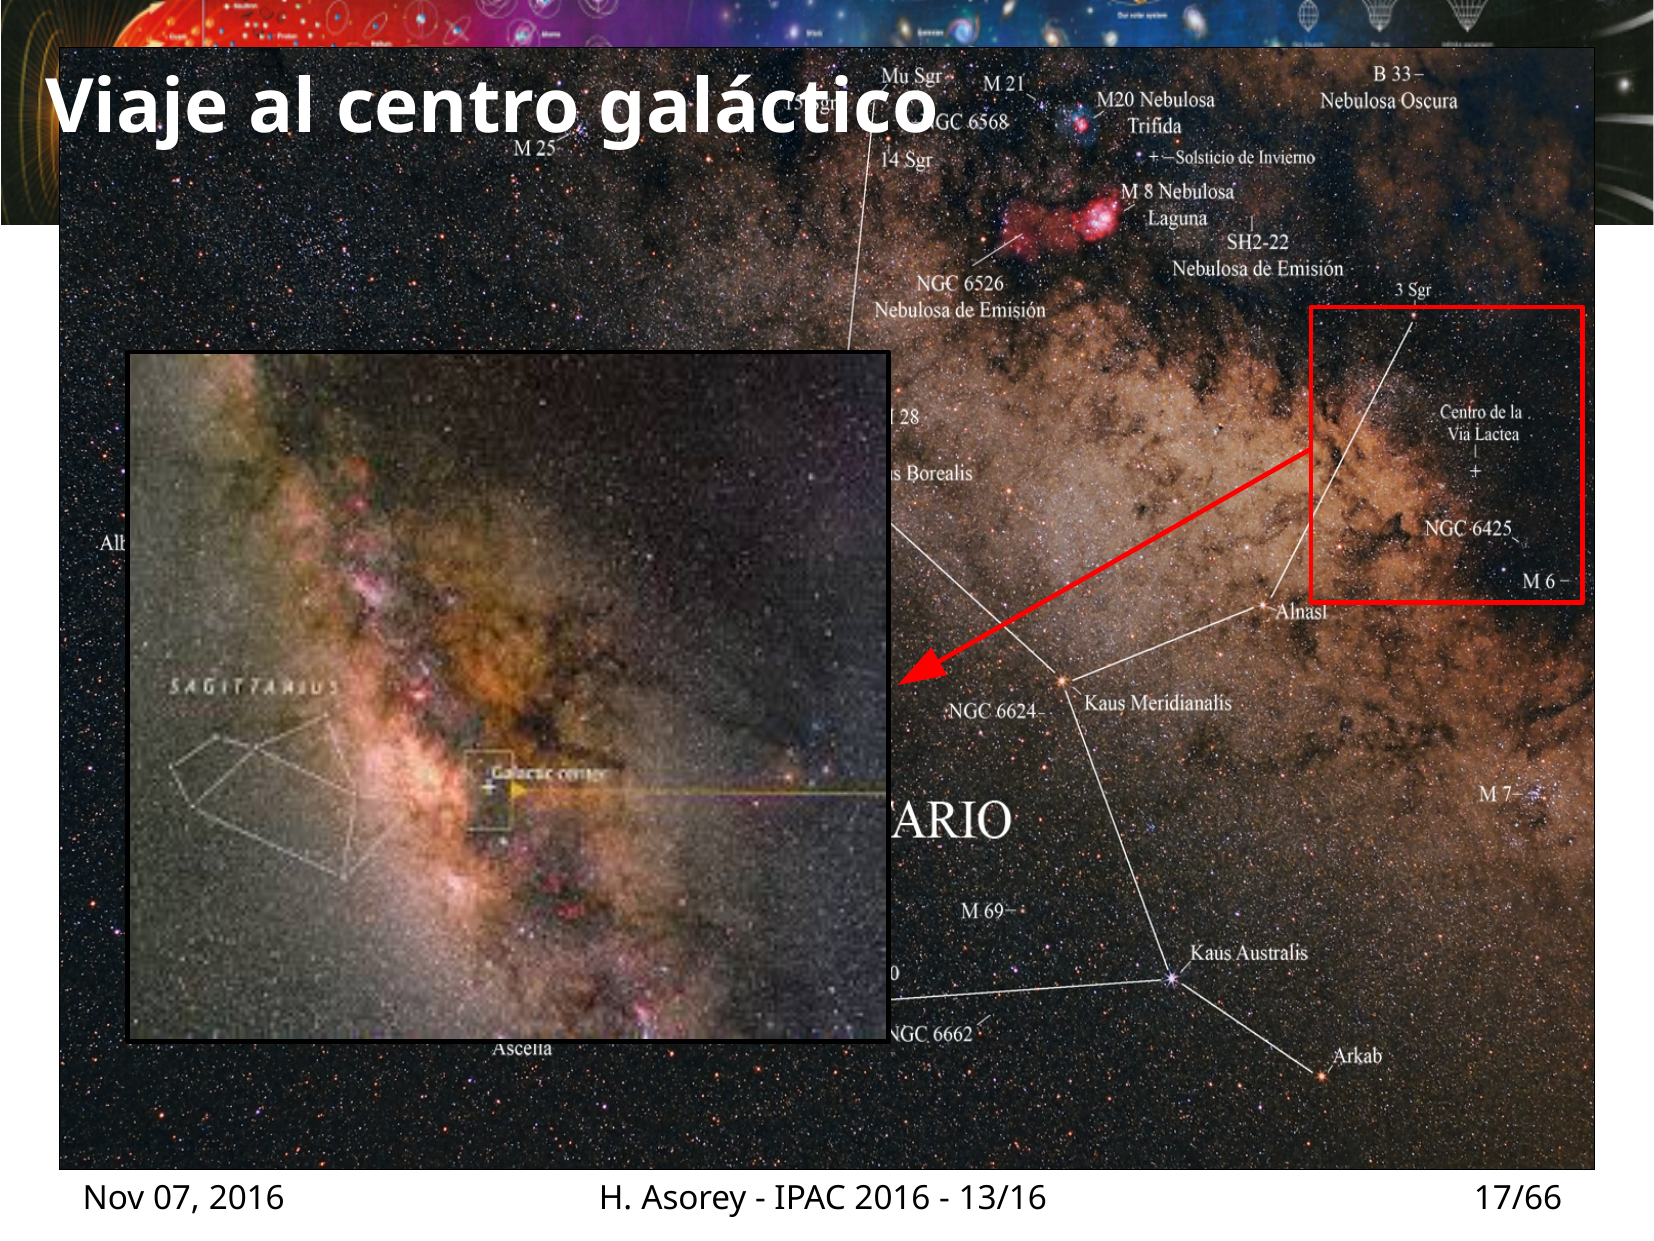

Viaje al centro galáctico
Inclinada ~60º, respecto del Ecuador Celeste
# La Vía Láctea
Nov 07, 2016
H. Asorey - IPAC 2016 - 13/16
17